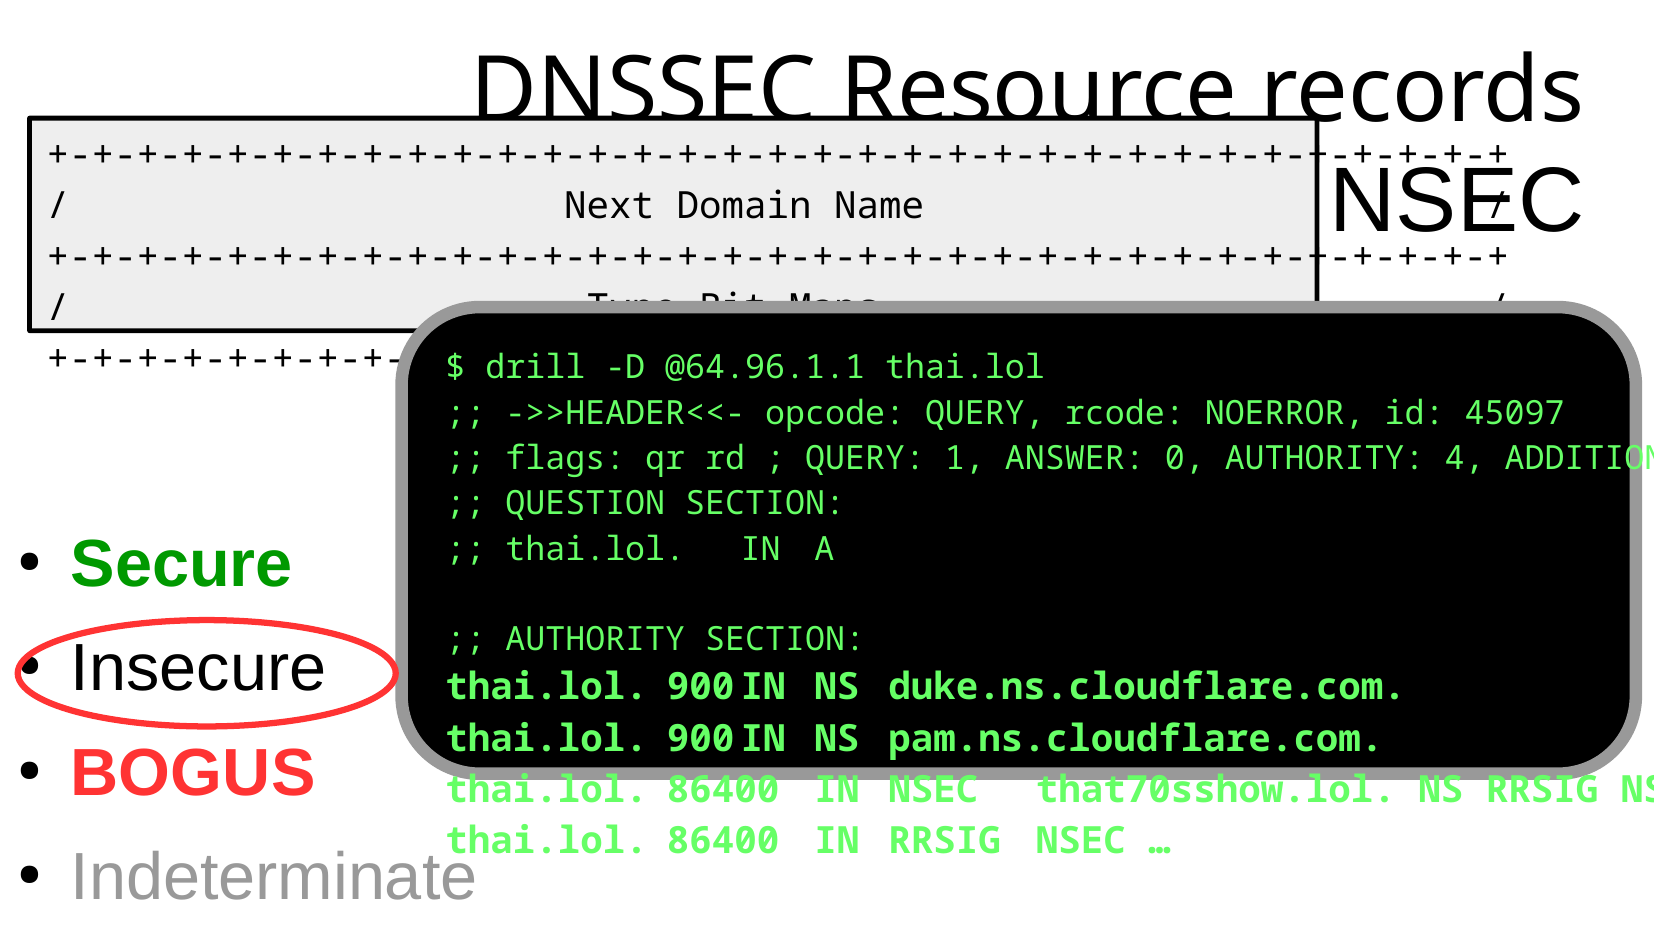

# DNSSEC Resource records NSEC
+-+-+-+-+-+-+-+-+-+-+-+-+-+-+-+-+-+-+-+-+-+-+-+-+-+-+-+-+-+-+-+-+
/ Next Domain Name /
+-+-+-+-+-+-+-+-+-+-+-+-+-+-+-+-+-+-+-+-+-+-+-+-+-+-+-+-+-+-+-+-+
/ Type Bit Maps /
+-+-+-+-+-+-+-+-+-+-+-+-+-+-+-+-+-+-+-+-+-+-+-+-+-+-+-+-+-+-+-+-+
$ drill -D @64.96.1.1 thai.lol
;; ->>HEADER<<- opcode: QUERY, rcode: NOERROR, id: 45097
;; flags: qr rd ; QUERY: 1, ANSWER: 0, AUTHORITY: 4, ADDITIONAL: 0
;; QUESTION SECTION:
;; thai.lol.	IN	A
;; AUTHORITY SECTION:
thai.lol.	900	IN	NS	duke.ns.cloudflare.com.
thai.lol.	900	IN	NS	pam.ns.cloudflare.com.
thai.lol.	86400	IN	NSEC	that70sshow.lol. NS RRSIG NSEC
thai.lol.	86400	IN	RRSIG	NSEC …
Secure
Insecure
BOGUS
Indeterminate